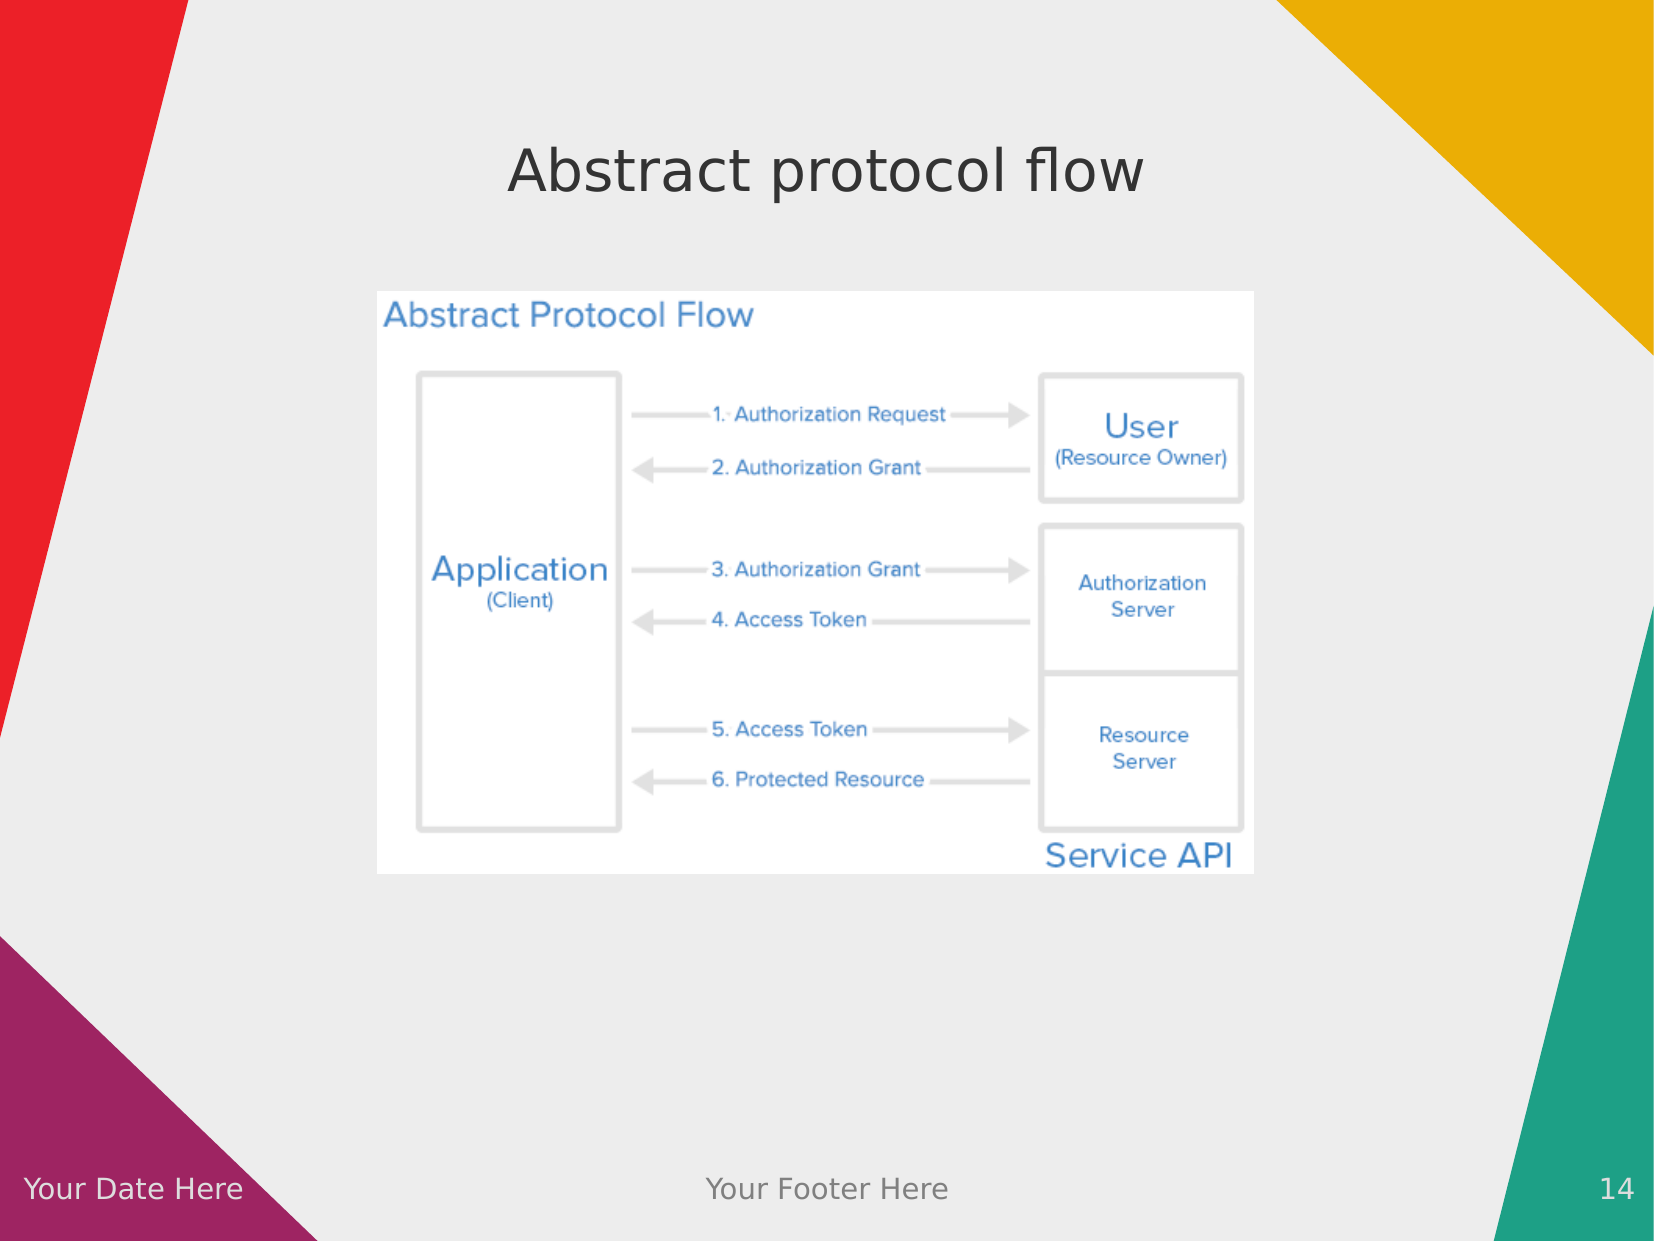

# Abstract protocol flow
Your Date Here
Your Footer Here
14